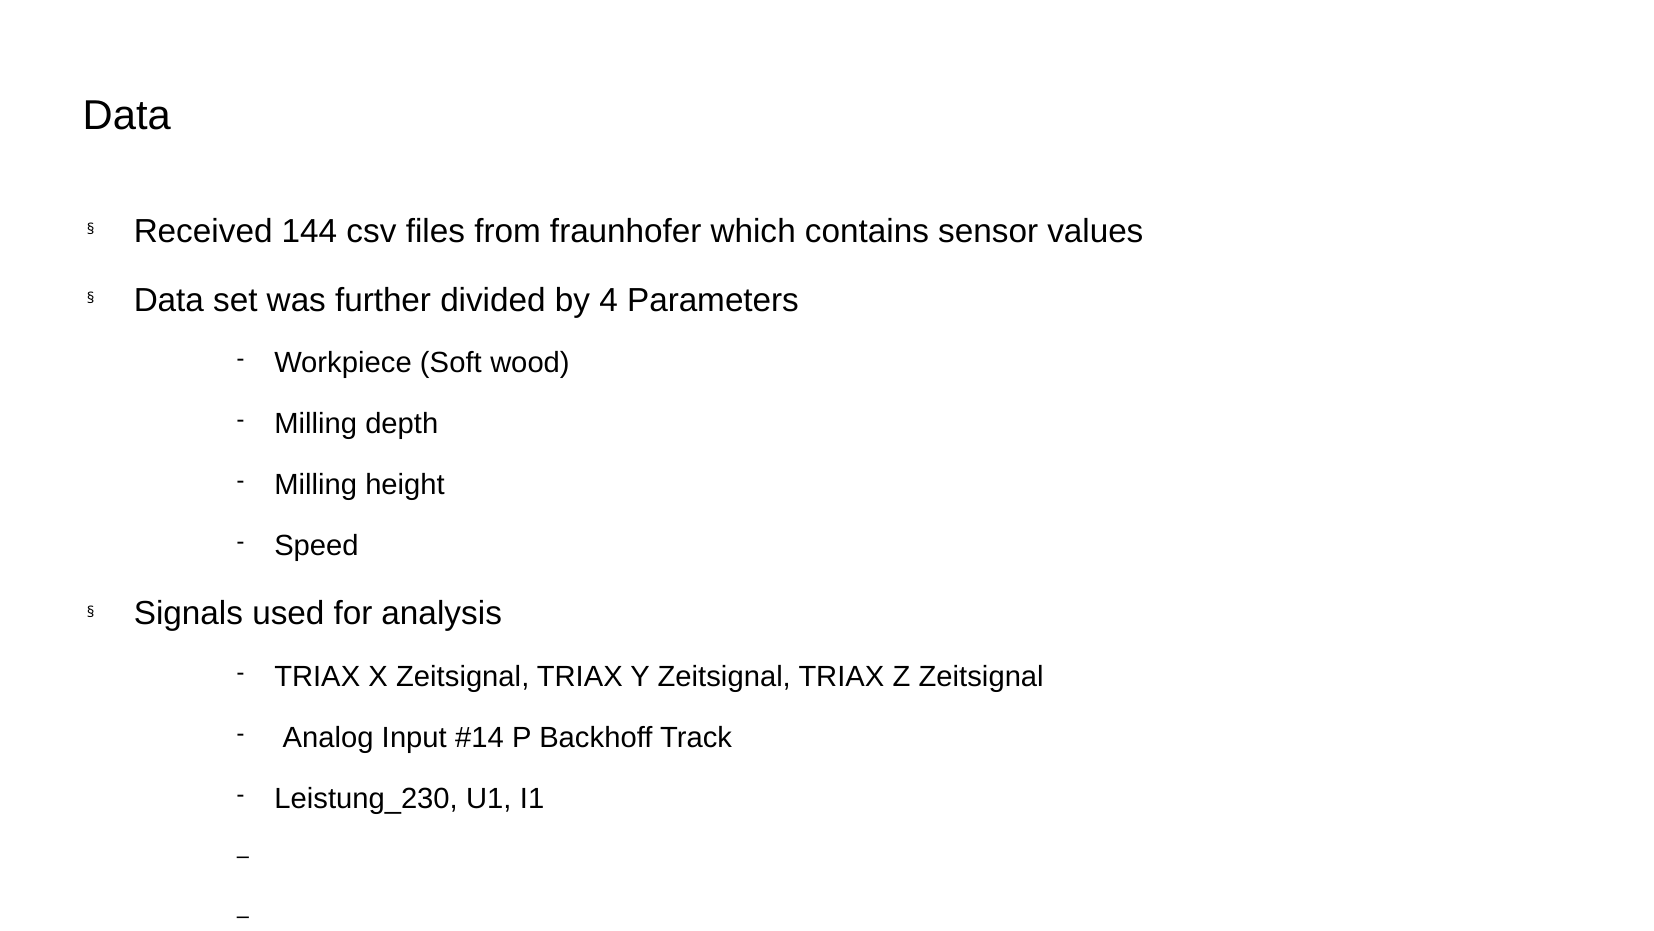

Data
# Received 144 csv files from fraunhofer which contains sensor values
Data set was further divided by 4 Parameters
Workpiece (Soft wood)
Milling depth
Milling height
Speed
Signals used for analysis
TRIAX X Zeitsignal, TRIAX Y Zeitsignal, TRIAX Z Zeitsignal
 Analog Input #14 P Backhoff Track
Leistung_230, U1, I1